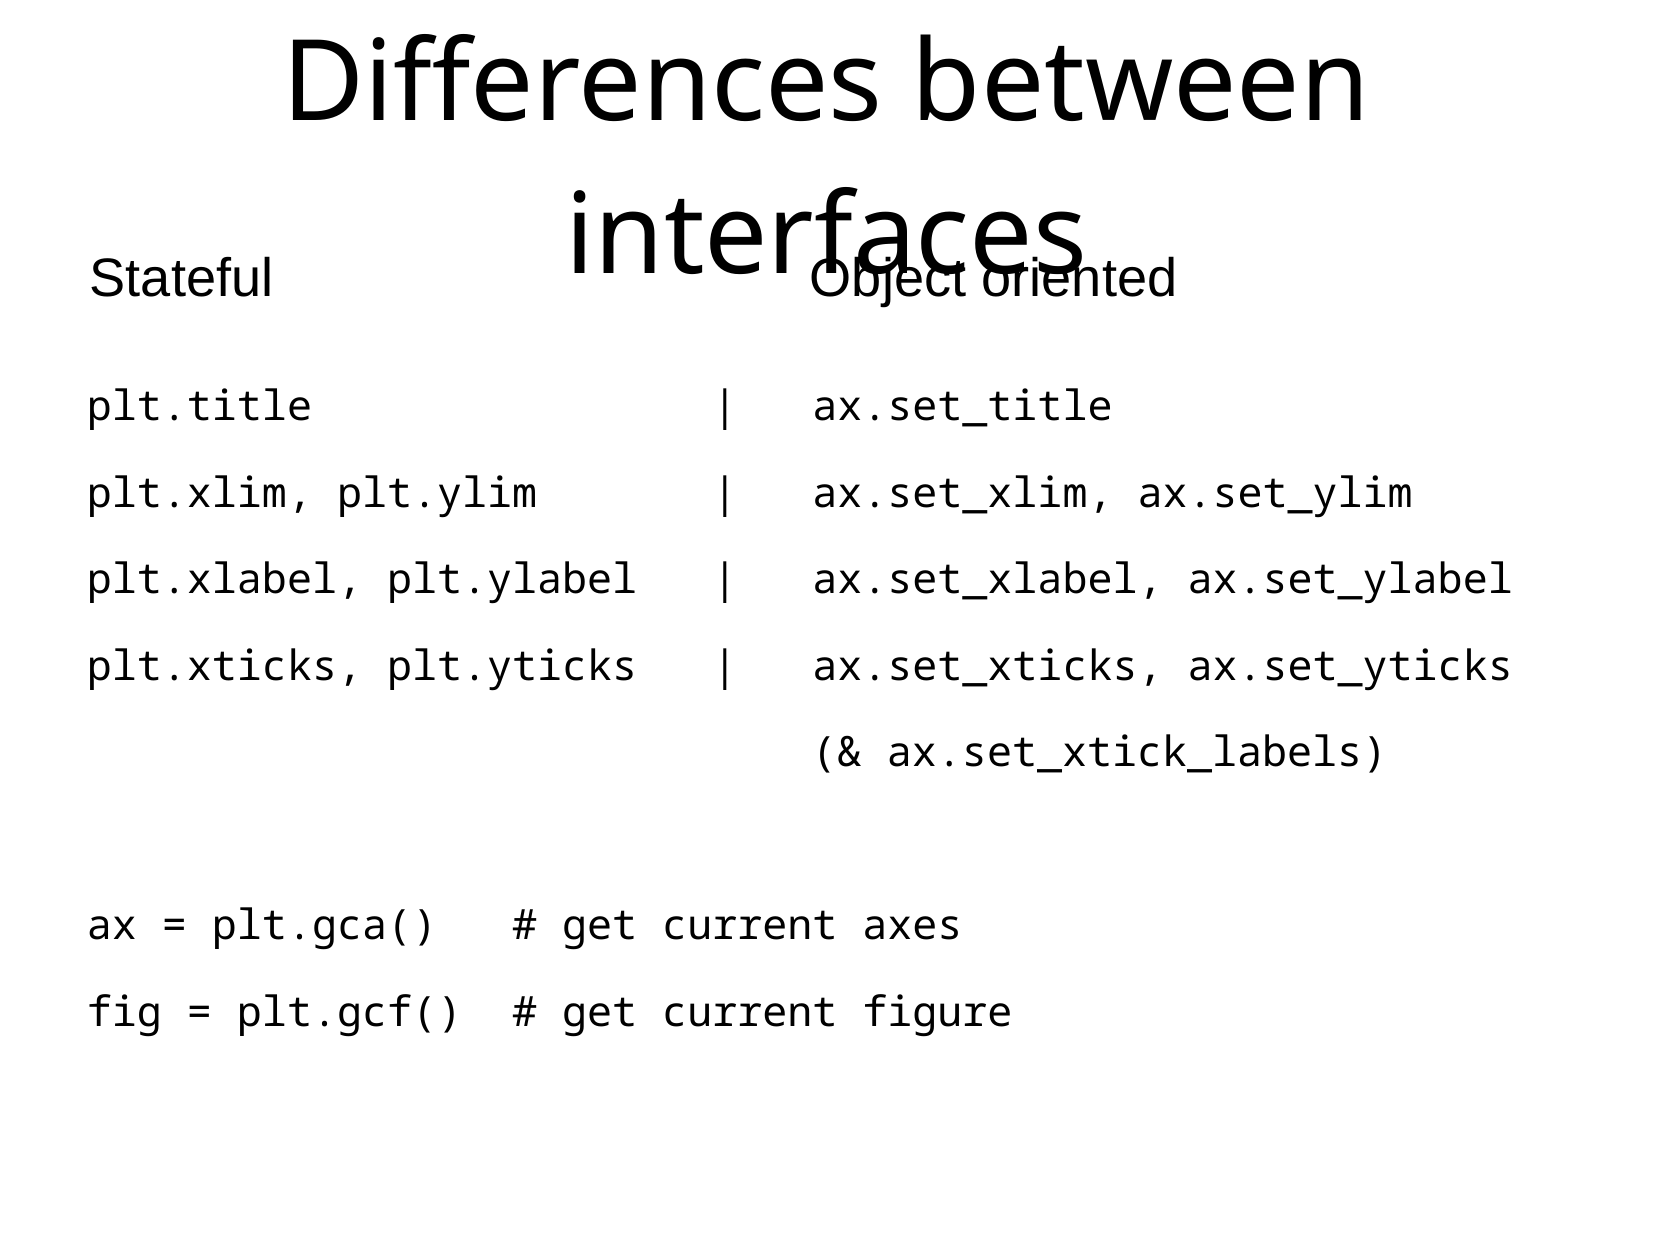

# Differences between interfaces
Stateful
Object oriented
plt.title | ax.set_title
plt.xlim, plt.ylim | ax.set_xlim, ax.set_ylim
plt.xlabel, plt.ylabel | ax.set_xlabel, ax.set_ylabel
plt.xticks, plt.yticks | ax.set_xticks, ax.set_yticks
 (& ax.set_xtick_labels)
ax = plt.gca() # get current axes
fig = plt.gcf() # get current figure